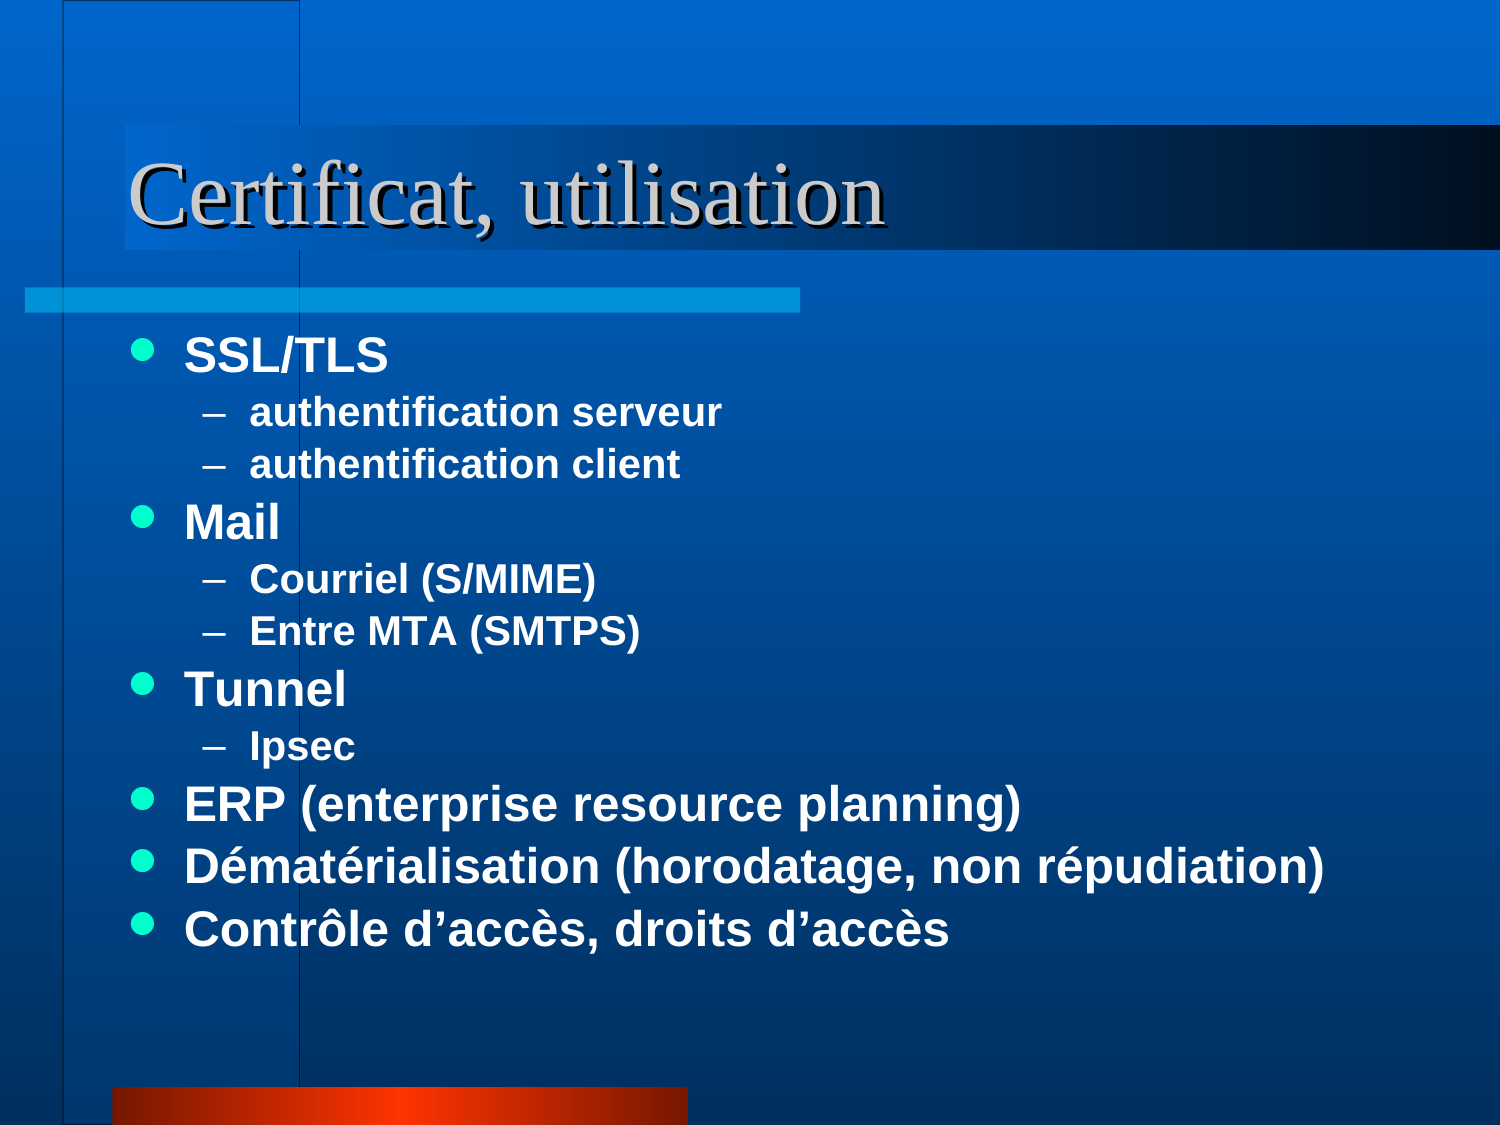

# Certificat, utilisation
SSL/TLS
authentification serveur
authentification client
Mail
Courriel (S/MIME)
Entre MTA (SMTPS)
Tunnel
Ipsec
ERP (enterprise resource planning)
Dématérialisation (horodatage, non répudiation)
Contrôle d’accès, droits d’accès